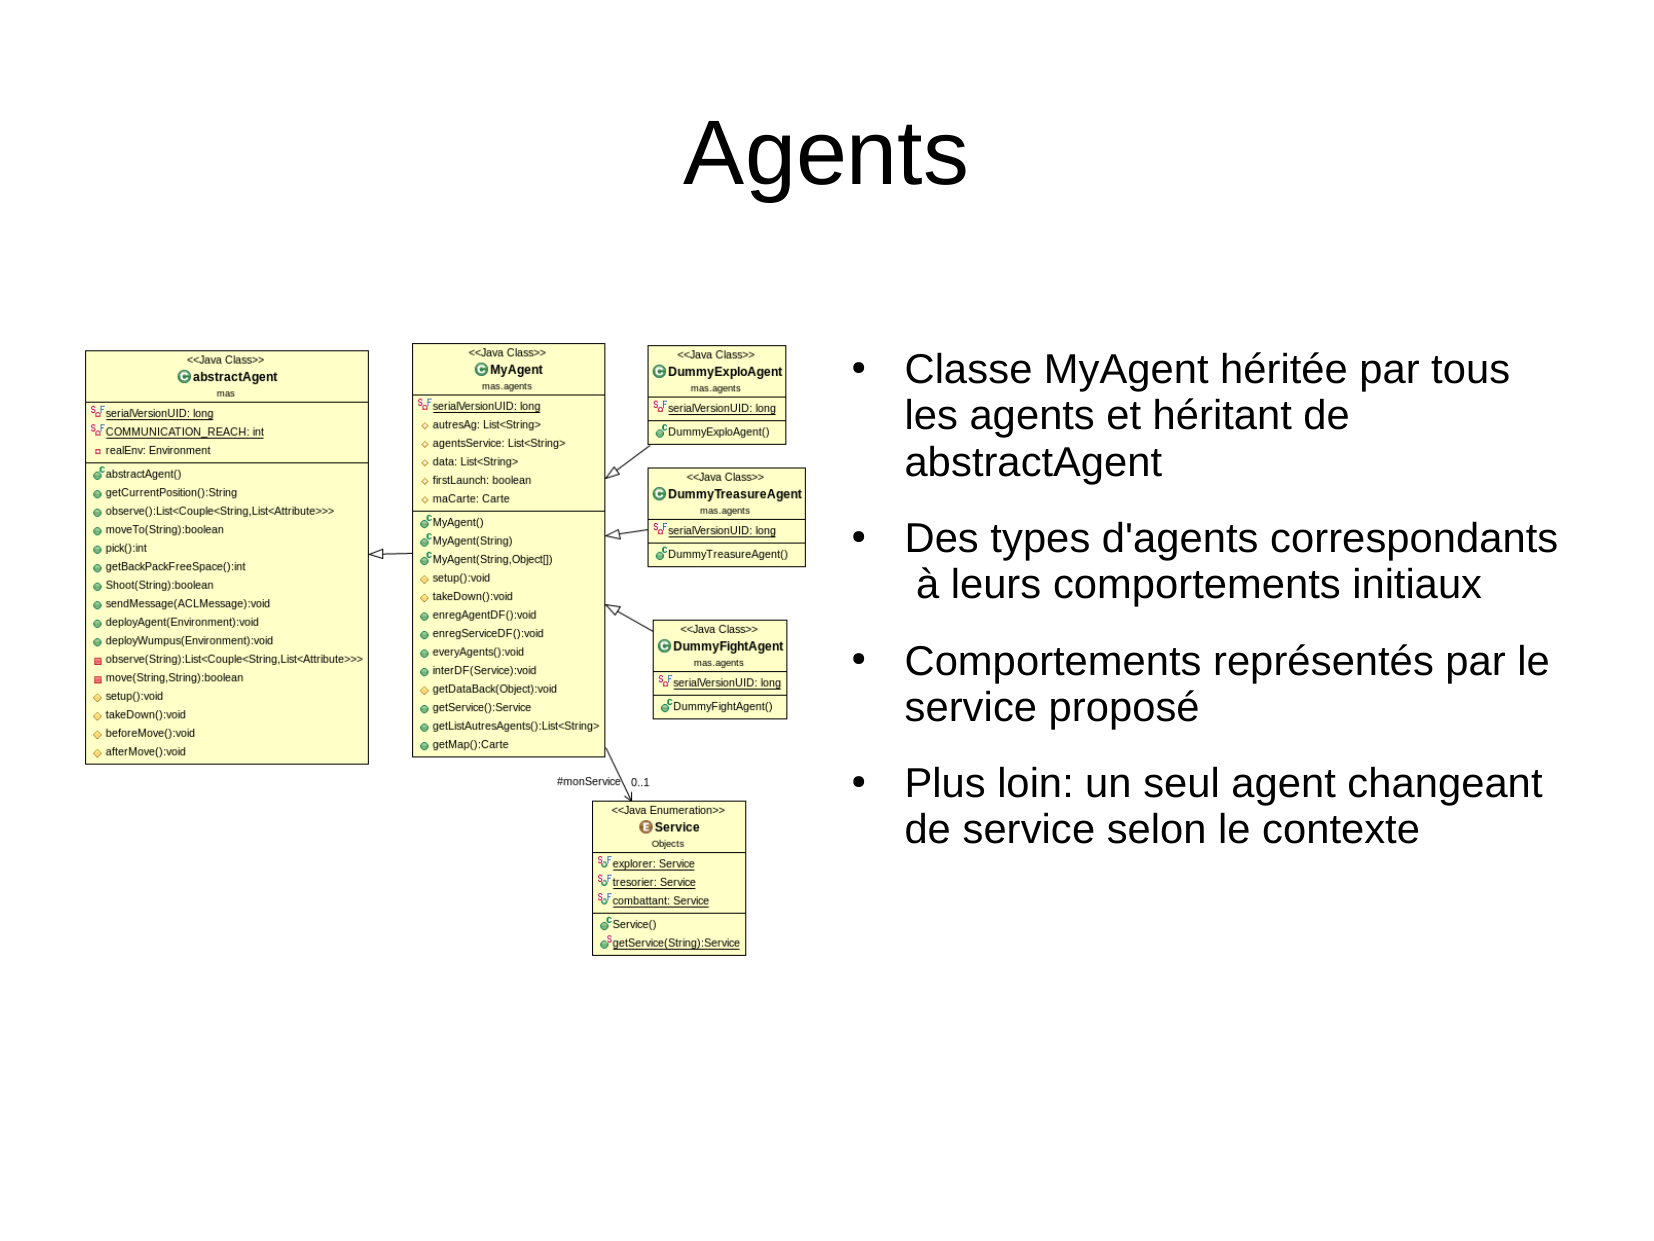

# Agents
Classe MyAgent héritée par tous les agents et héritant de abstractAgent
Des types d'agents correspondants à leurs comportements initiaux
Comportements représentés par le service proposé
Plus loin: un seul agent changeant de service selon le contexte